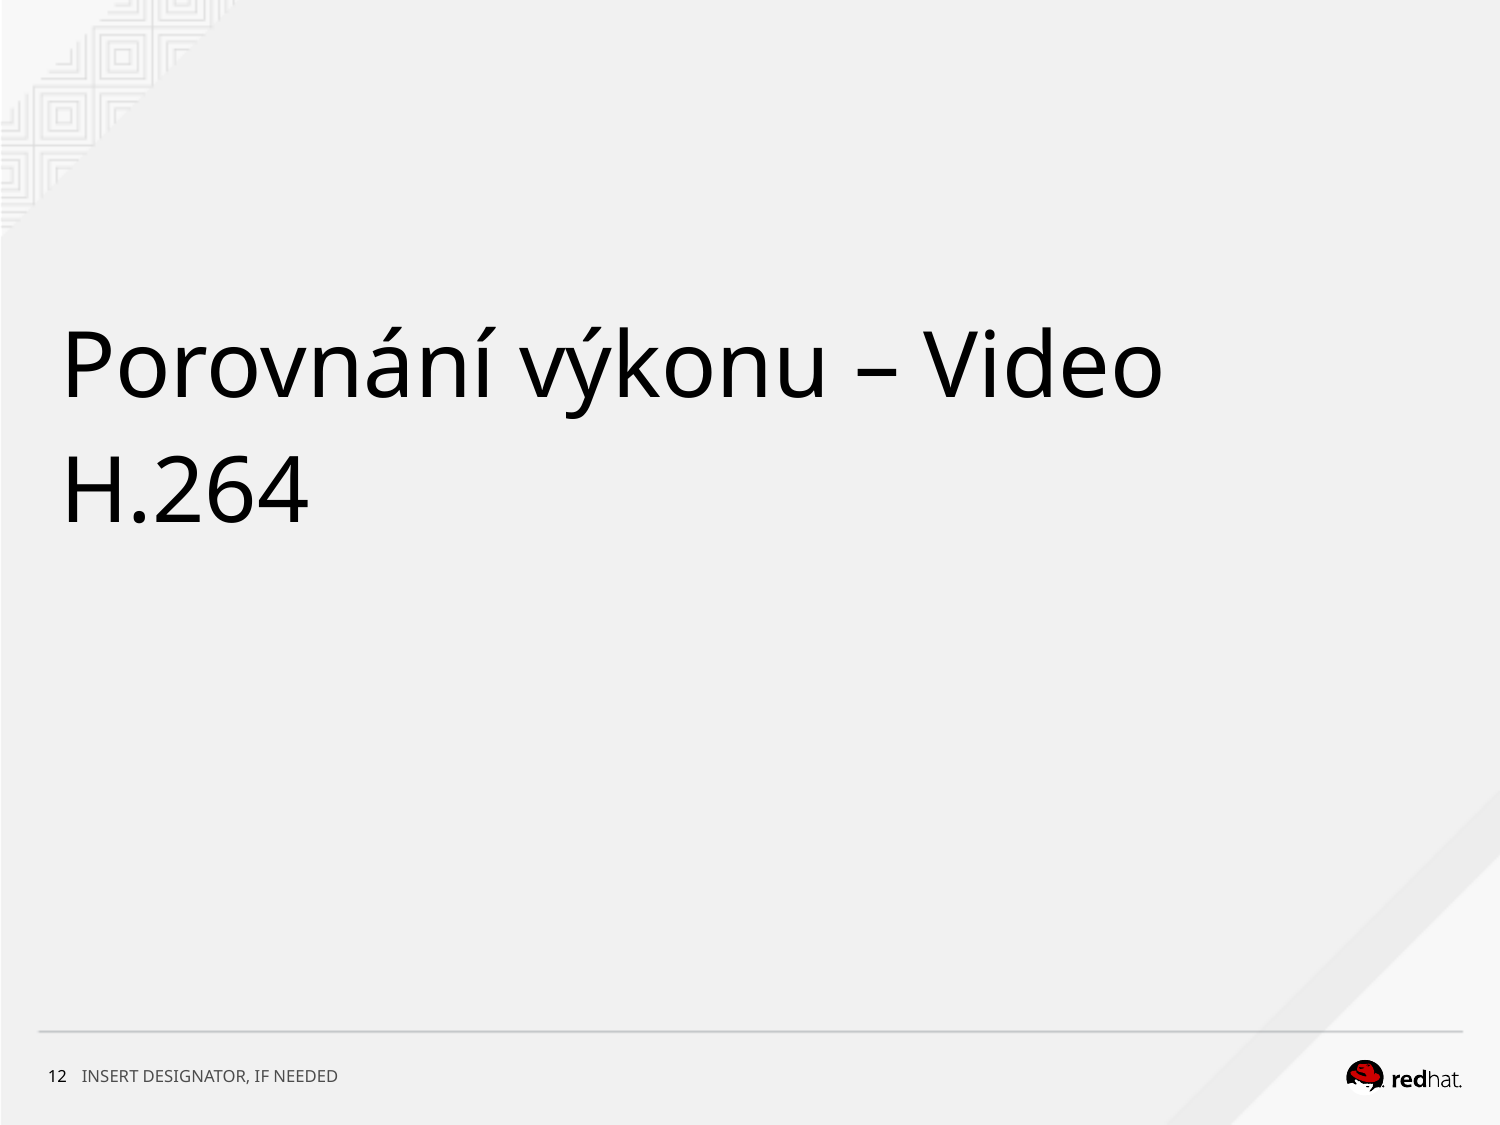

# Porovnání výkonu – Video H.264
12
INSERT DESIGNATOR, IF NEEDED